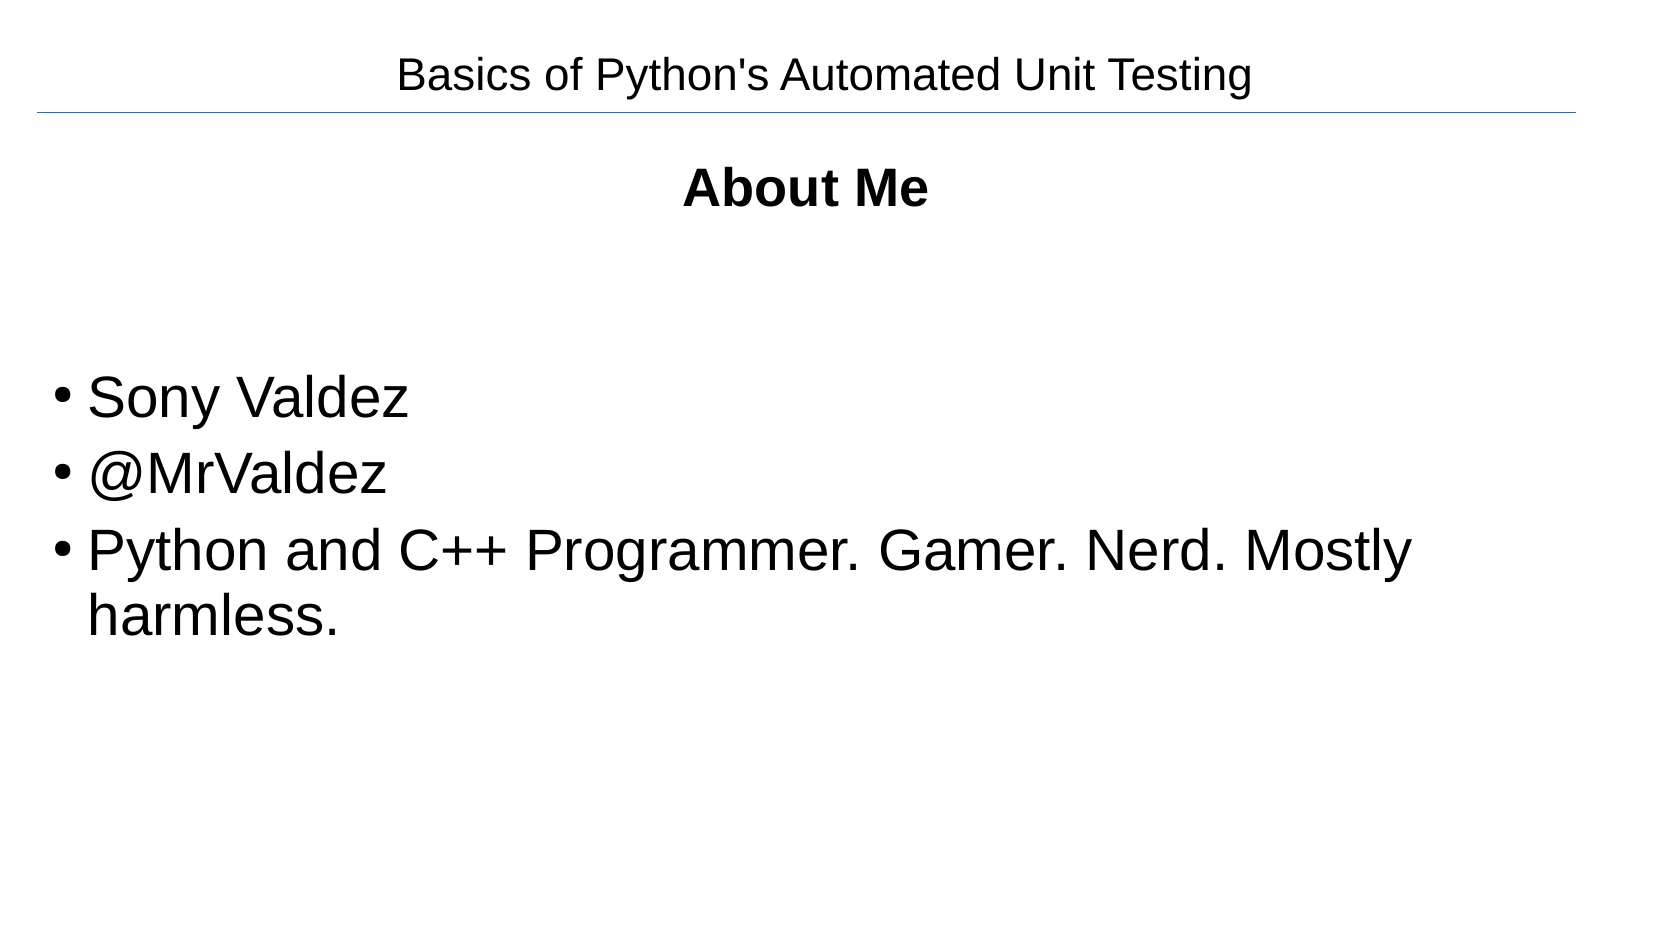

# Basics of Python's Automated Unit Testing
Sony Valdez
@MrValdez
Python and C++ Programmer. Gamer. Nerd. Mostly harmless.
About Me